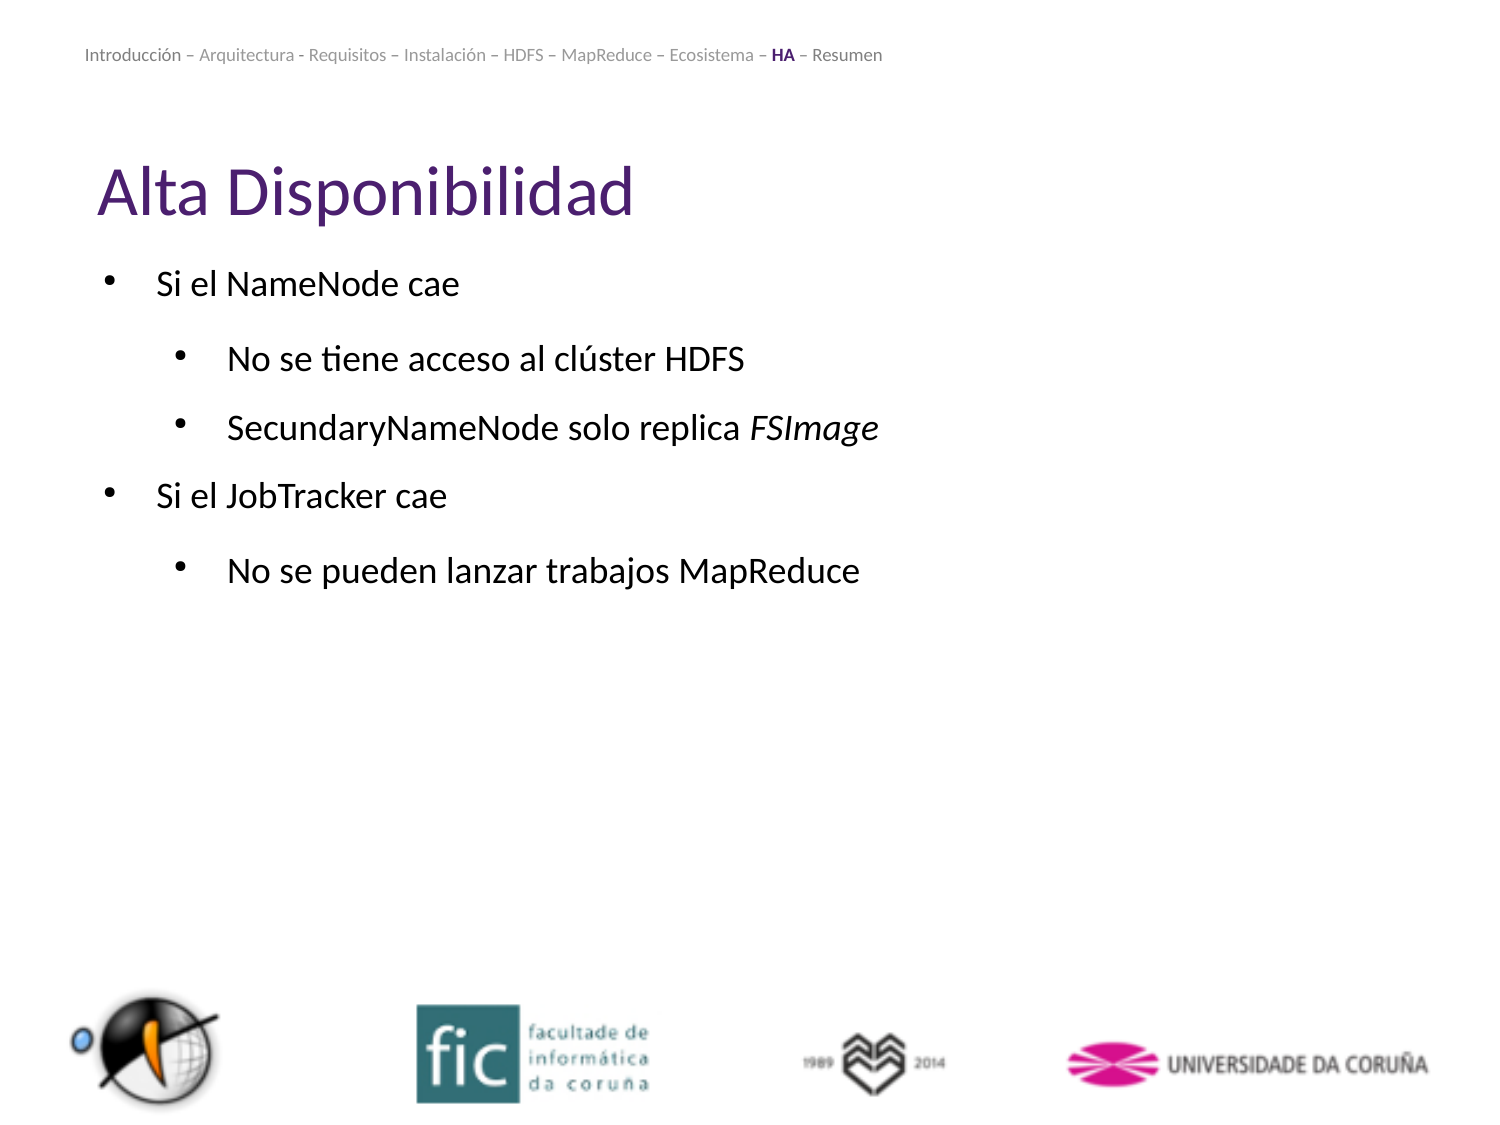

Introducción – Arquitectura - Requisitos – Instalación – HDFS – MapReduce – Ecosistema – HA – Resumen
# Alta Disponibilidad
Si el NameNode cae
No se tiene acceso al clúster HDFS
SecundaryNameNode solo replica FSImage
Si el JobTracker cae
No se pueden lanzar trabajos MapReduce